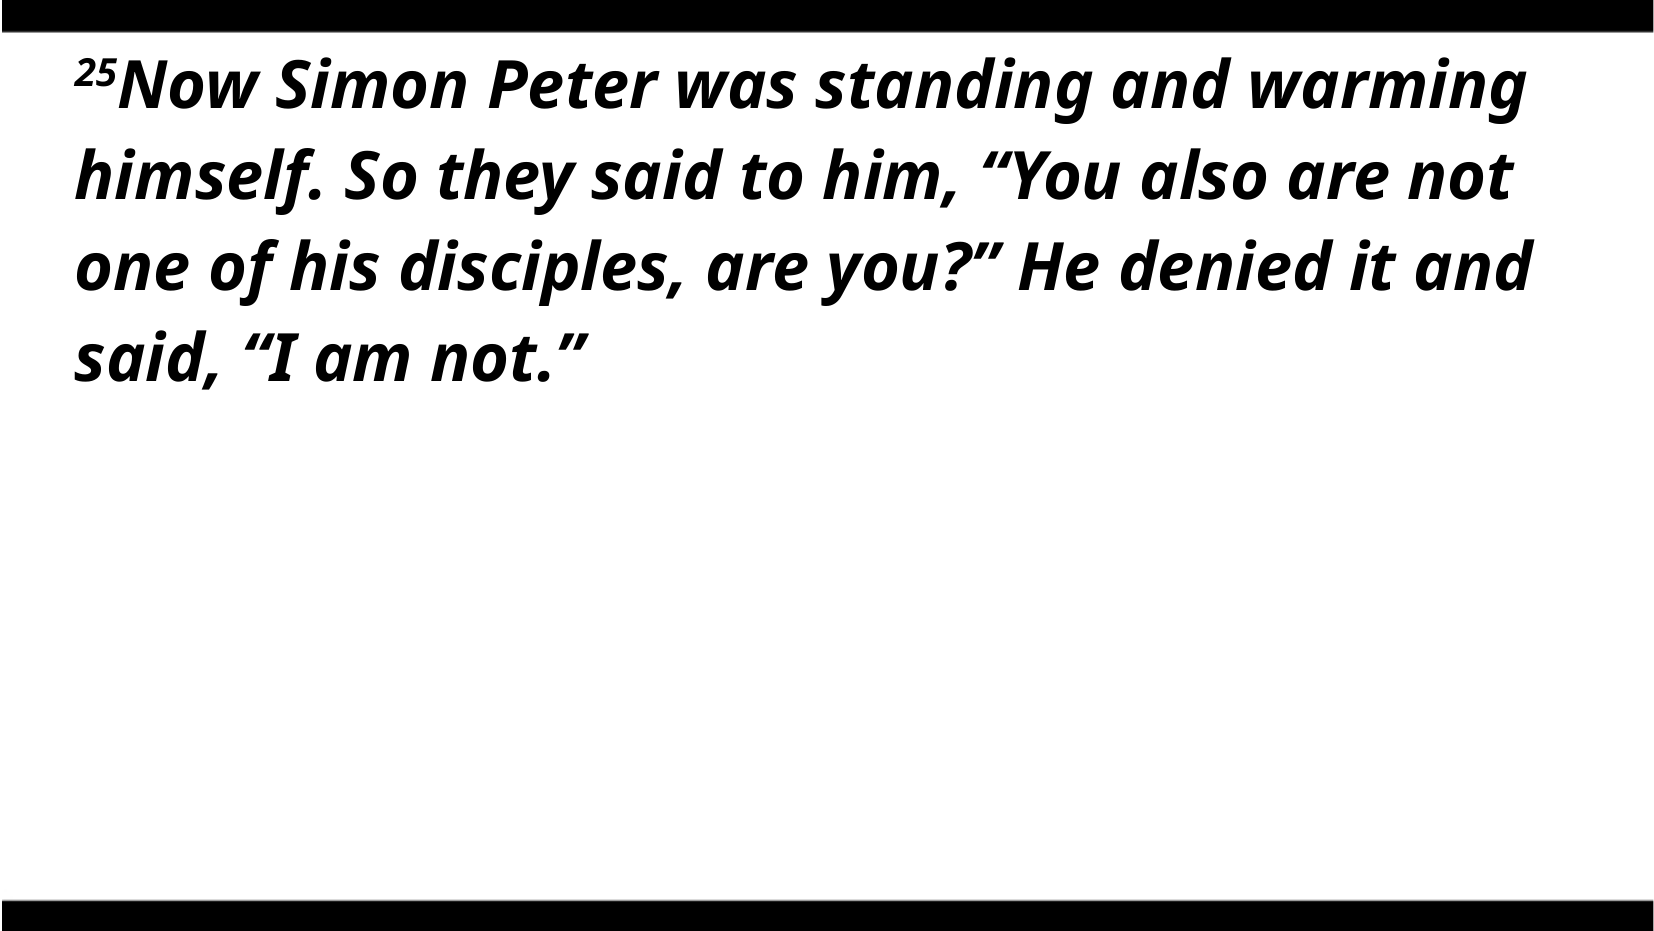

25Now Simon Peter was standing and warming himself. So they said to him, “You also are not one of his disciples, are you?” He denied it and said, “I am not.”